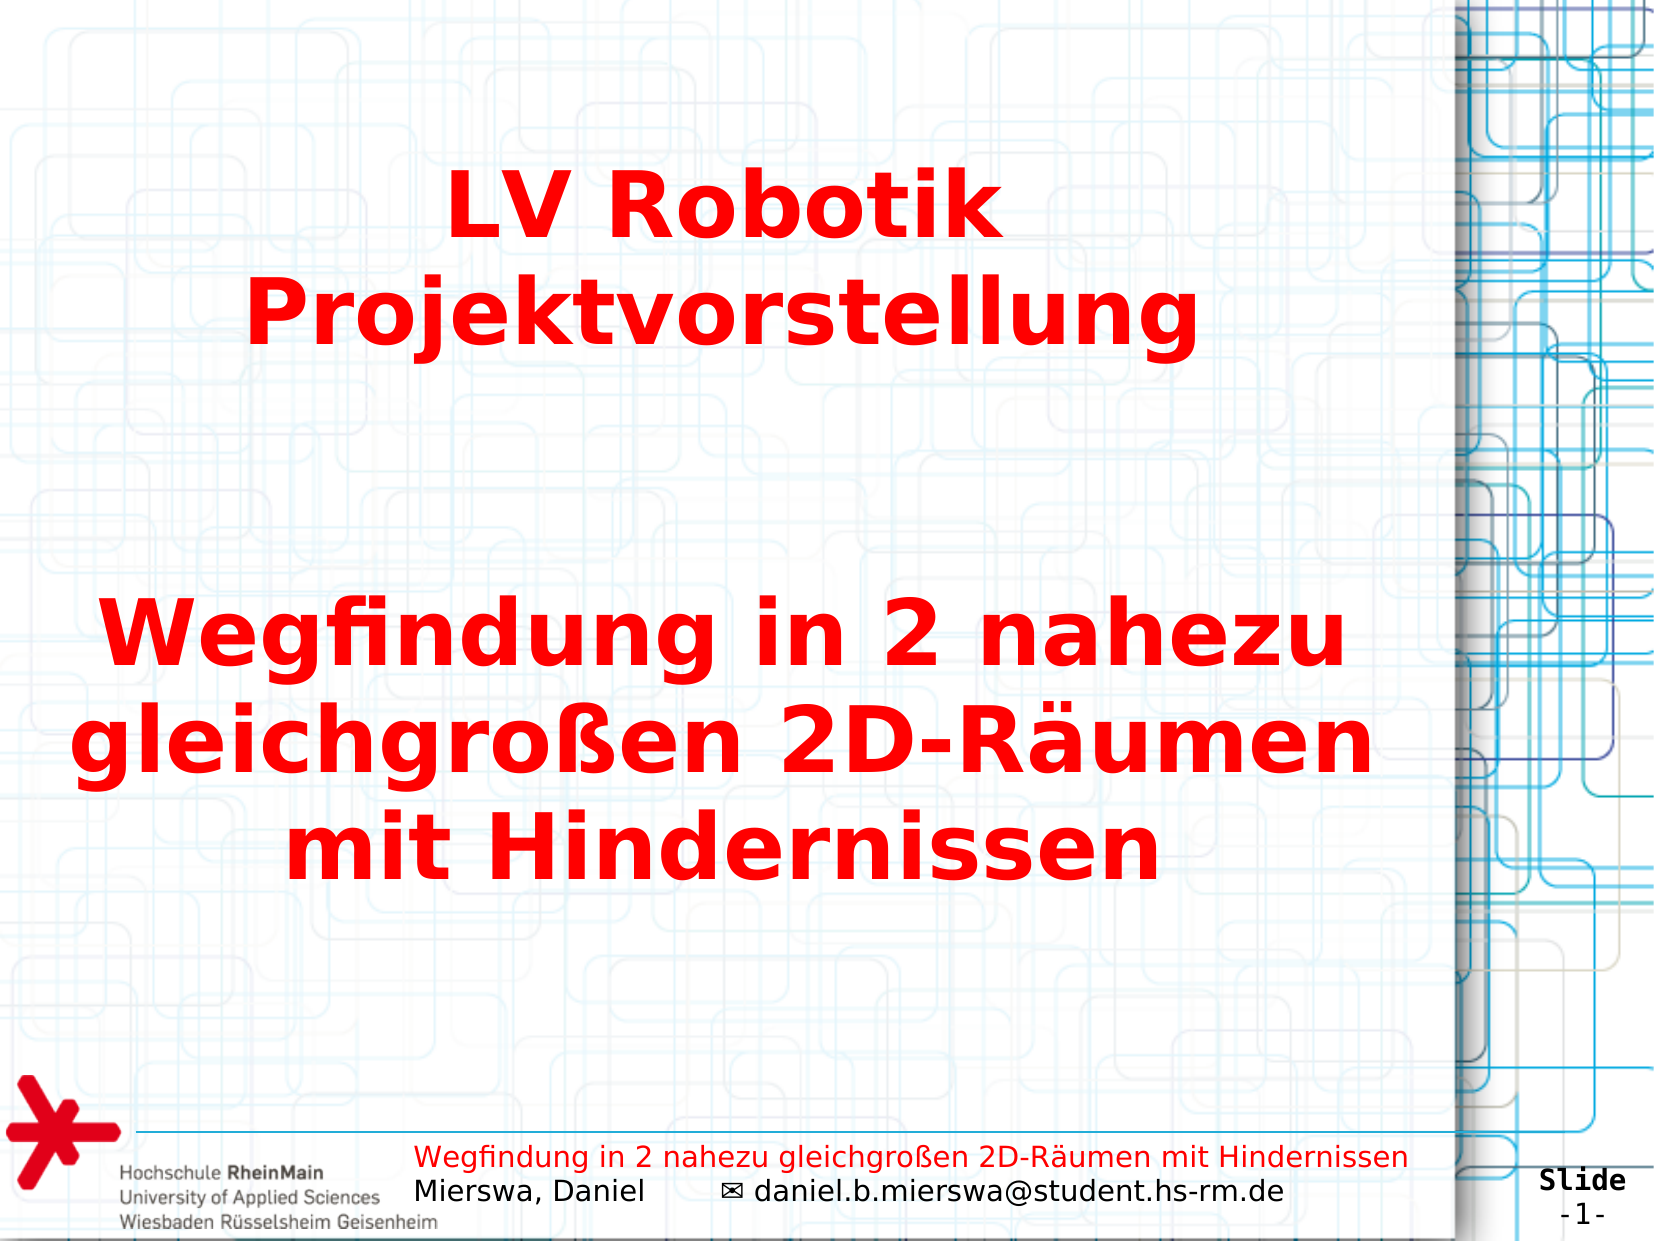

# LV Robotik Projektvorstellung Wegfindung in 2 nahezu gleichgroßen 2D-Räumen mit Hindernissen
1